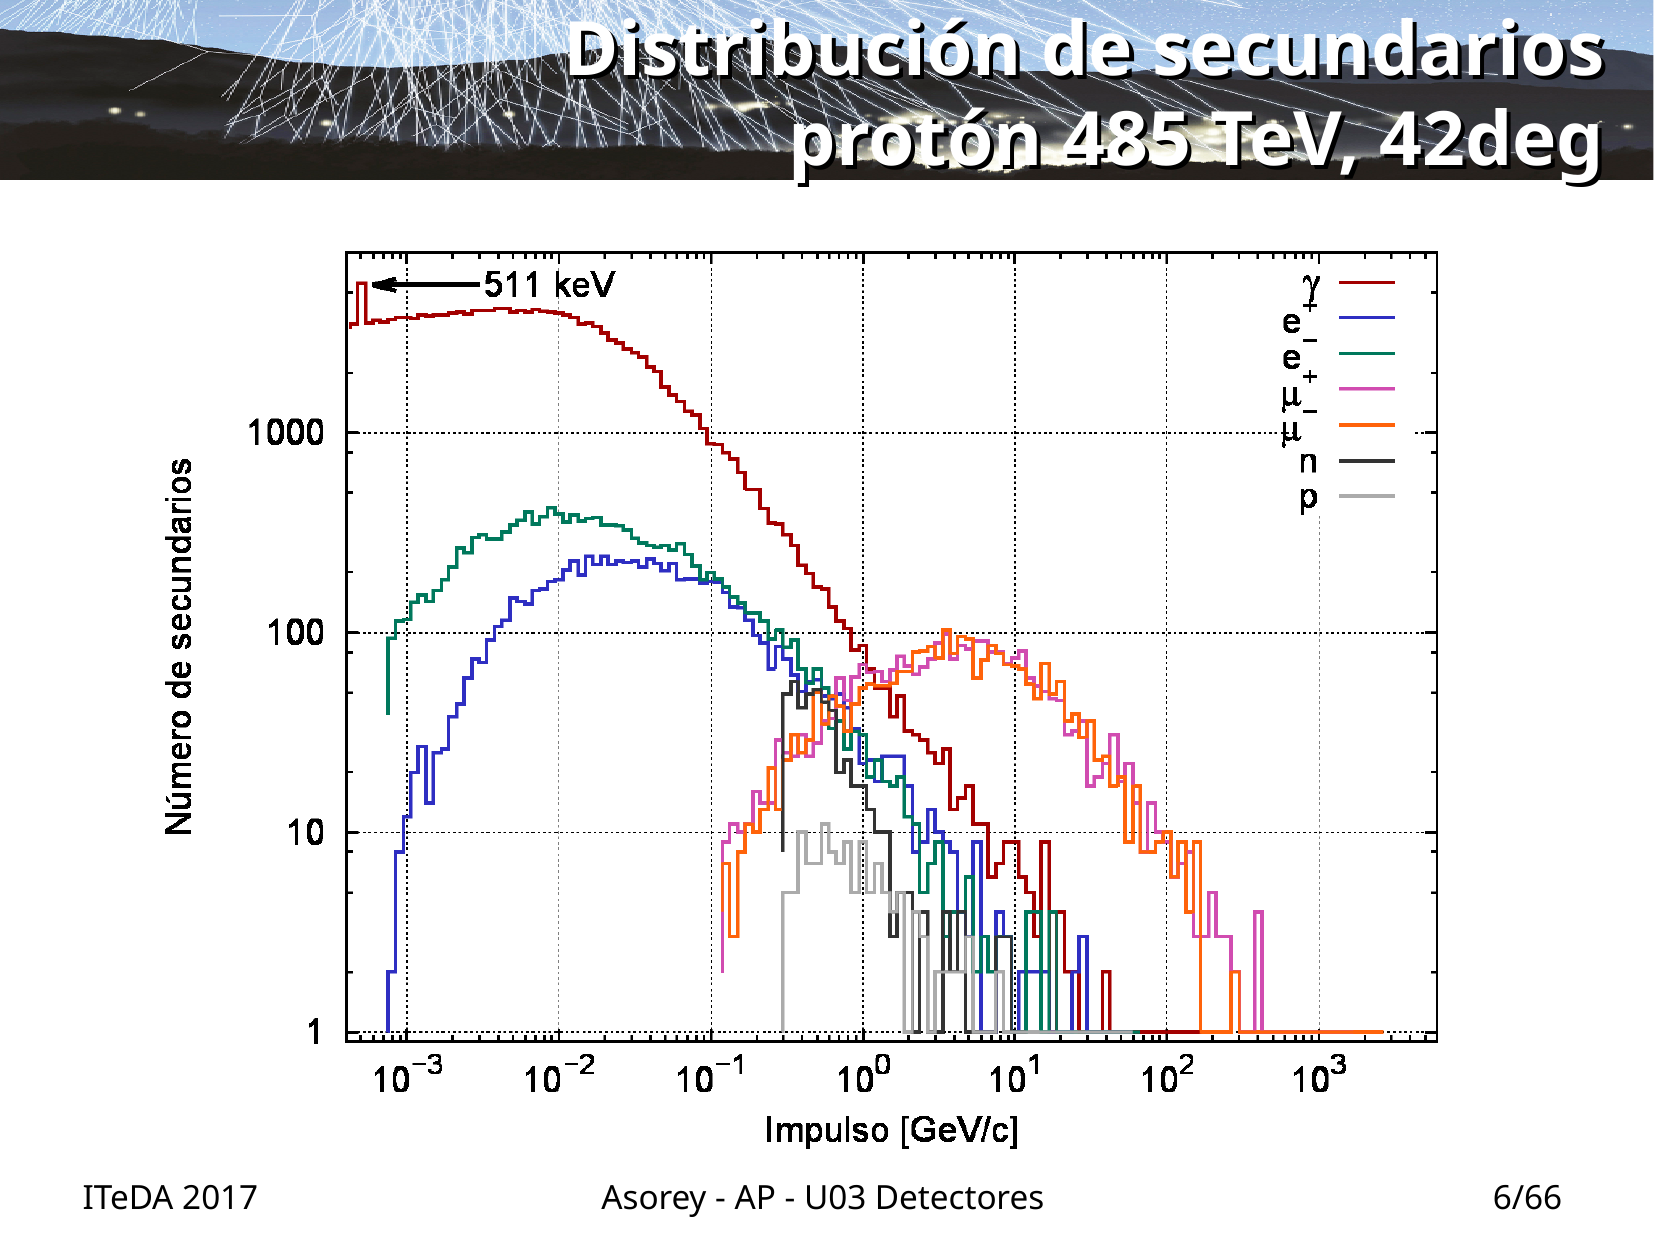

# Distribución de secundarios protón 485 TeV, 42deg
ITeDA 2017
Asorey - AP - U03 Detectores
6